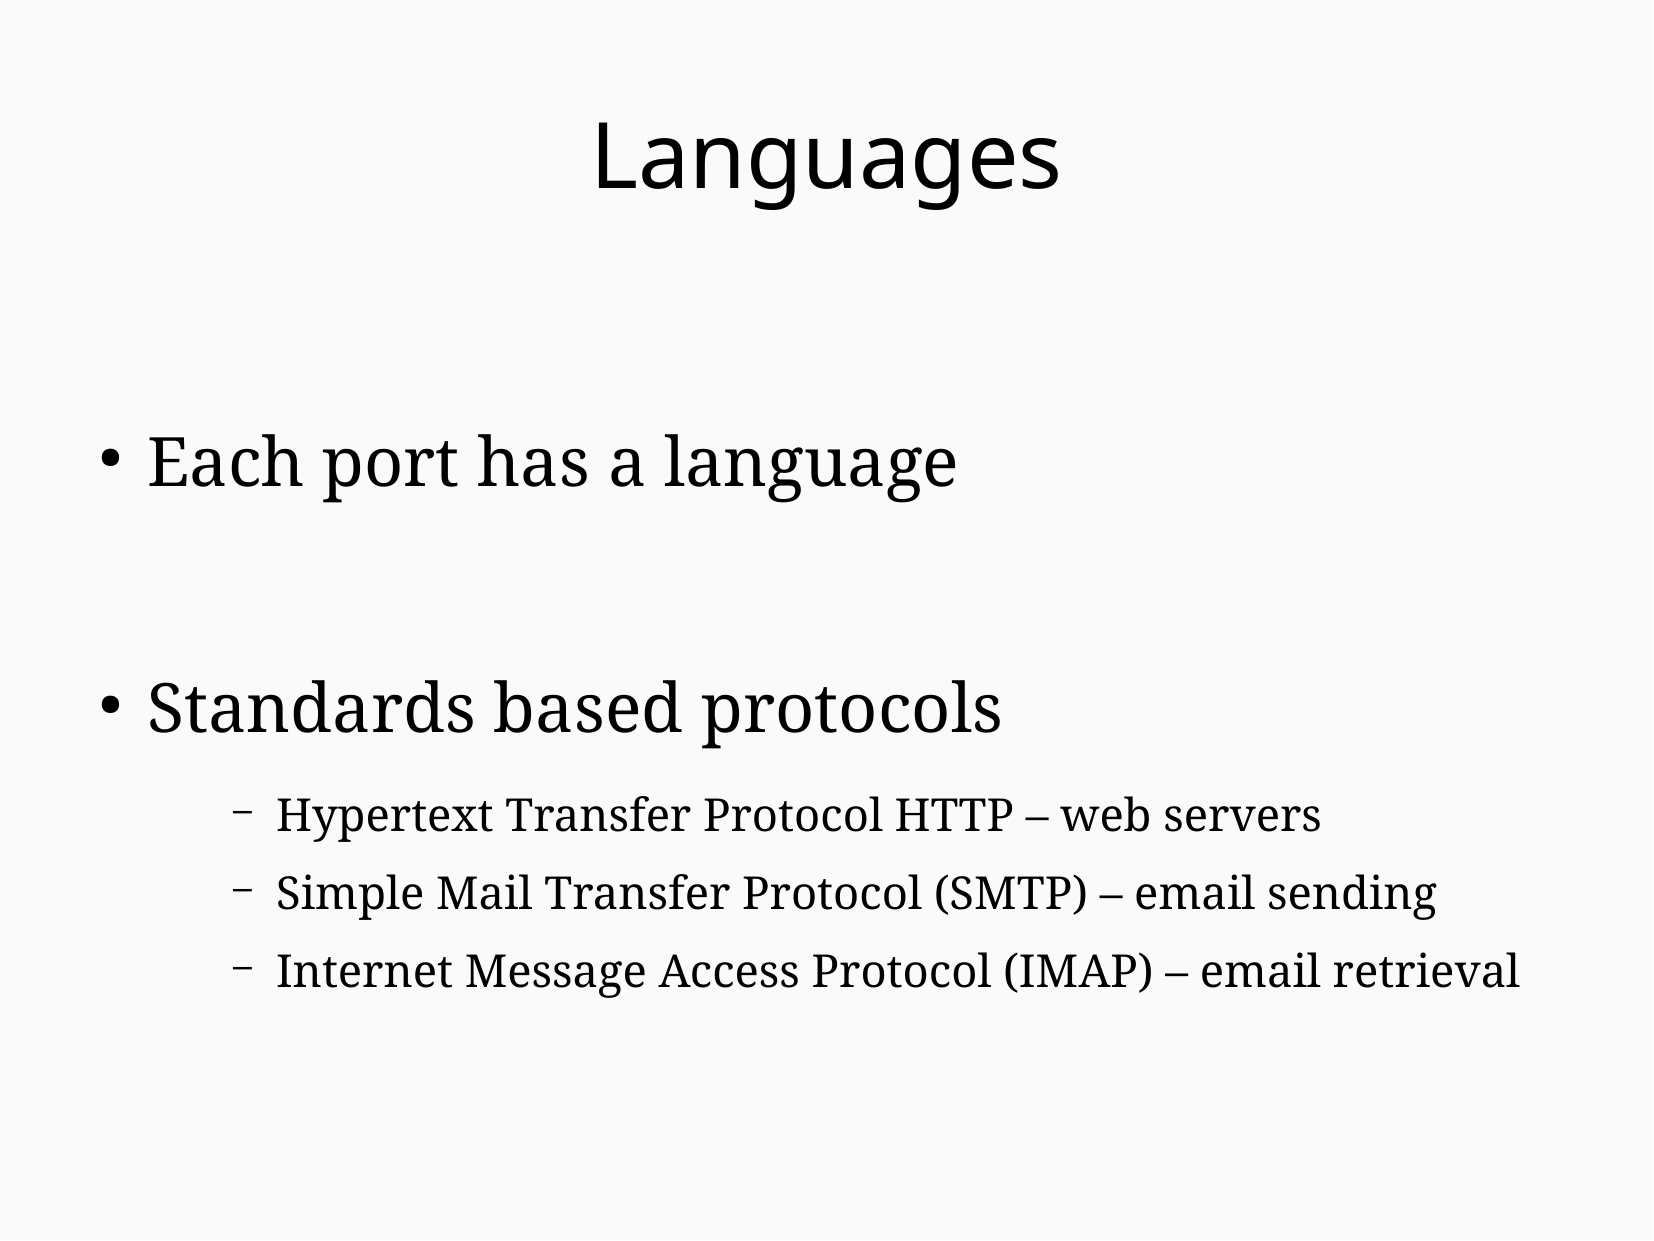

# Languages
Each port has a language
Standards based protocols
Hypertext Transfer Protocol HTTP – web servers
Simple Mail Transfer Protocol (SMTP) – email sending
Internet Message Access Protocol (IMAP) – email retrieval